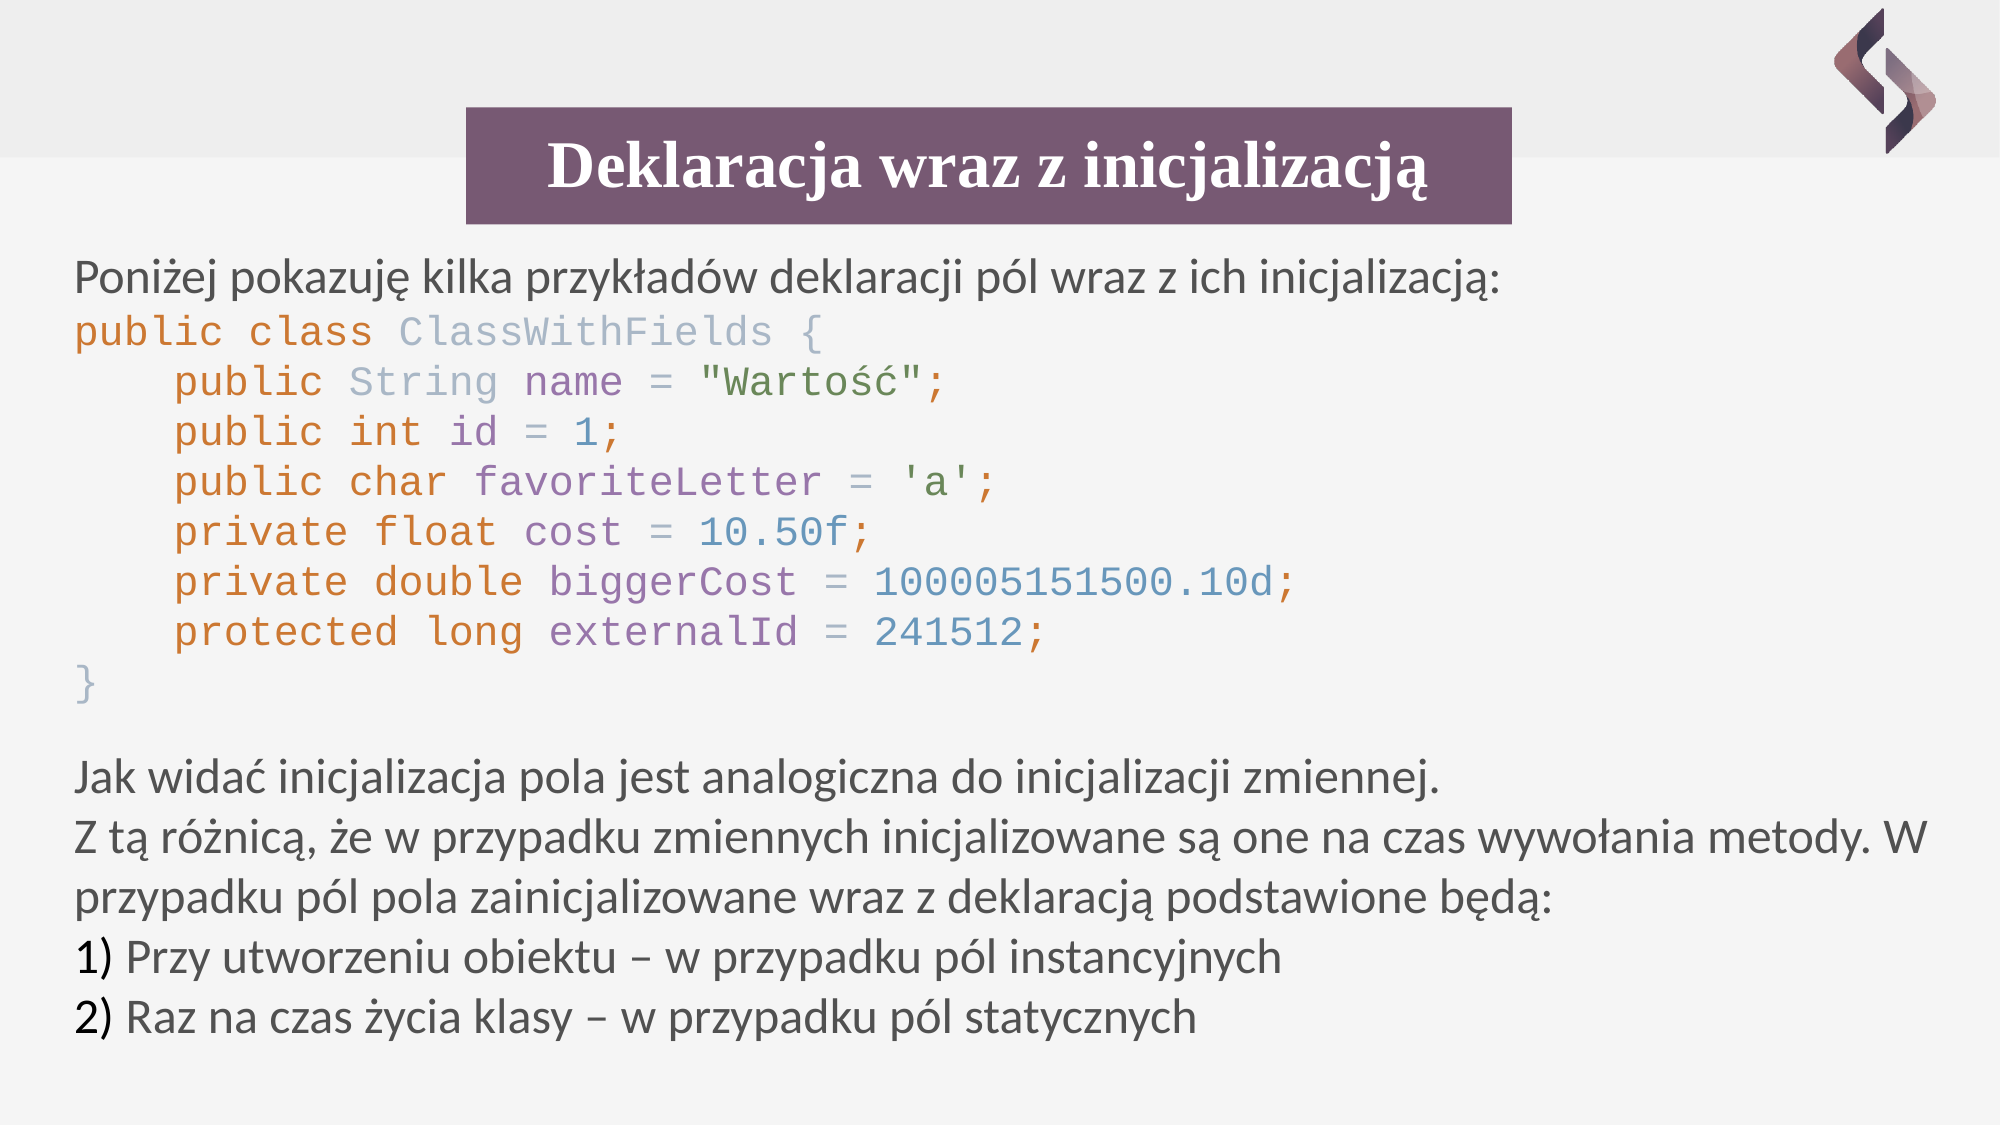

Deklaracja wraz z inicjalizacją
Poniżej pokazuję kilka przykładów deklaracji pól wraz z ich inicjalizacją:
public class ClassWithFields {
 public String name = "Wartość";
 public int id = 1;
 public char favoriteLetter = 'a';
 private float cost = 10.50f;
 private double biggerCost = 100005151500.10d;
 protected long externalId = 241512;
}
Jak widać inicjalizacja pola jest analogiczna do inicjalizacji zmiennej.
Z tą różnicą, że w przypadku zmiennych inicjalizowane są one na czas wywołania metody. W przypadku pól pola zainicjalizowane wraz z deklaracją podstawione będą:
 Przy utworzeniu obiektu – w przypadku pól instancyjnych
 Raz na czas życia klasy – w przypadku pól statycznych